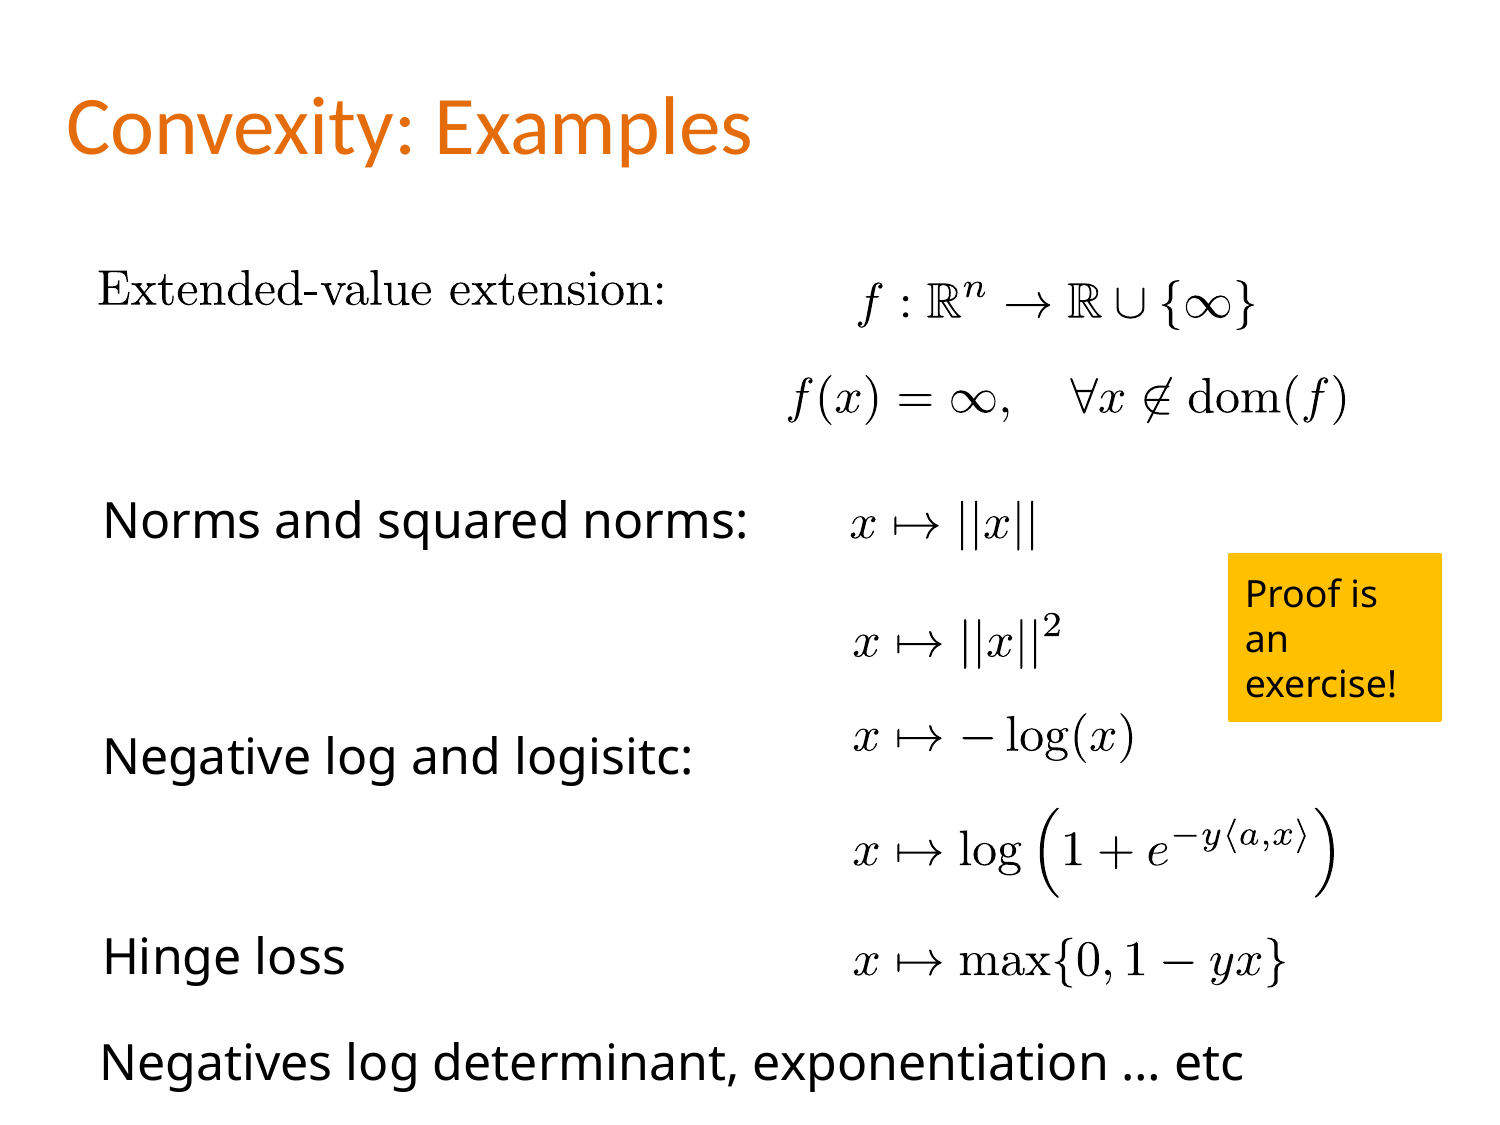

Convexity: Examples
Norms and squared norms:
Proof is an exercise!
Negative log and logisitc:
Hinge loss
Negatives log determinant, exponentiation … etc